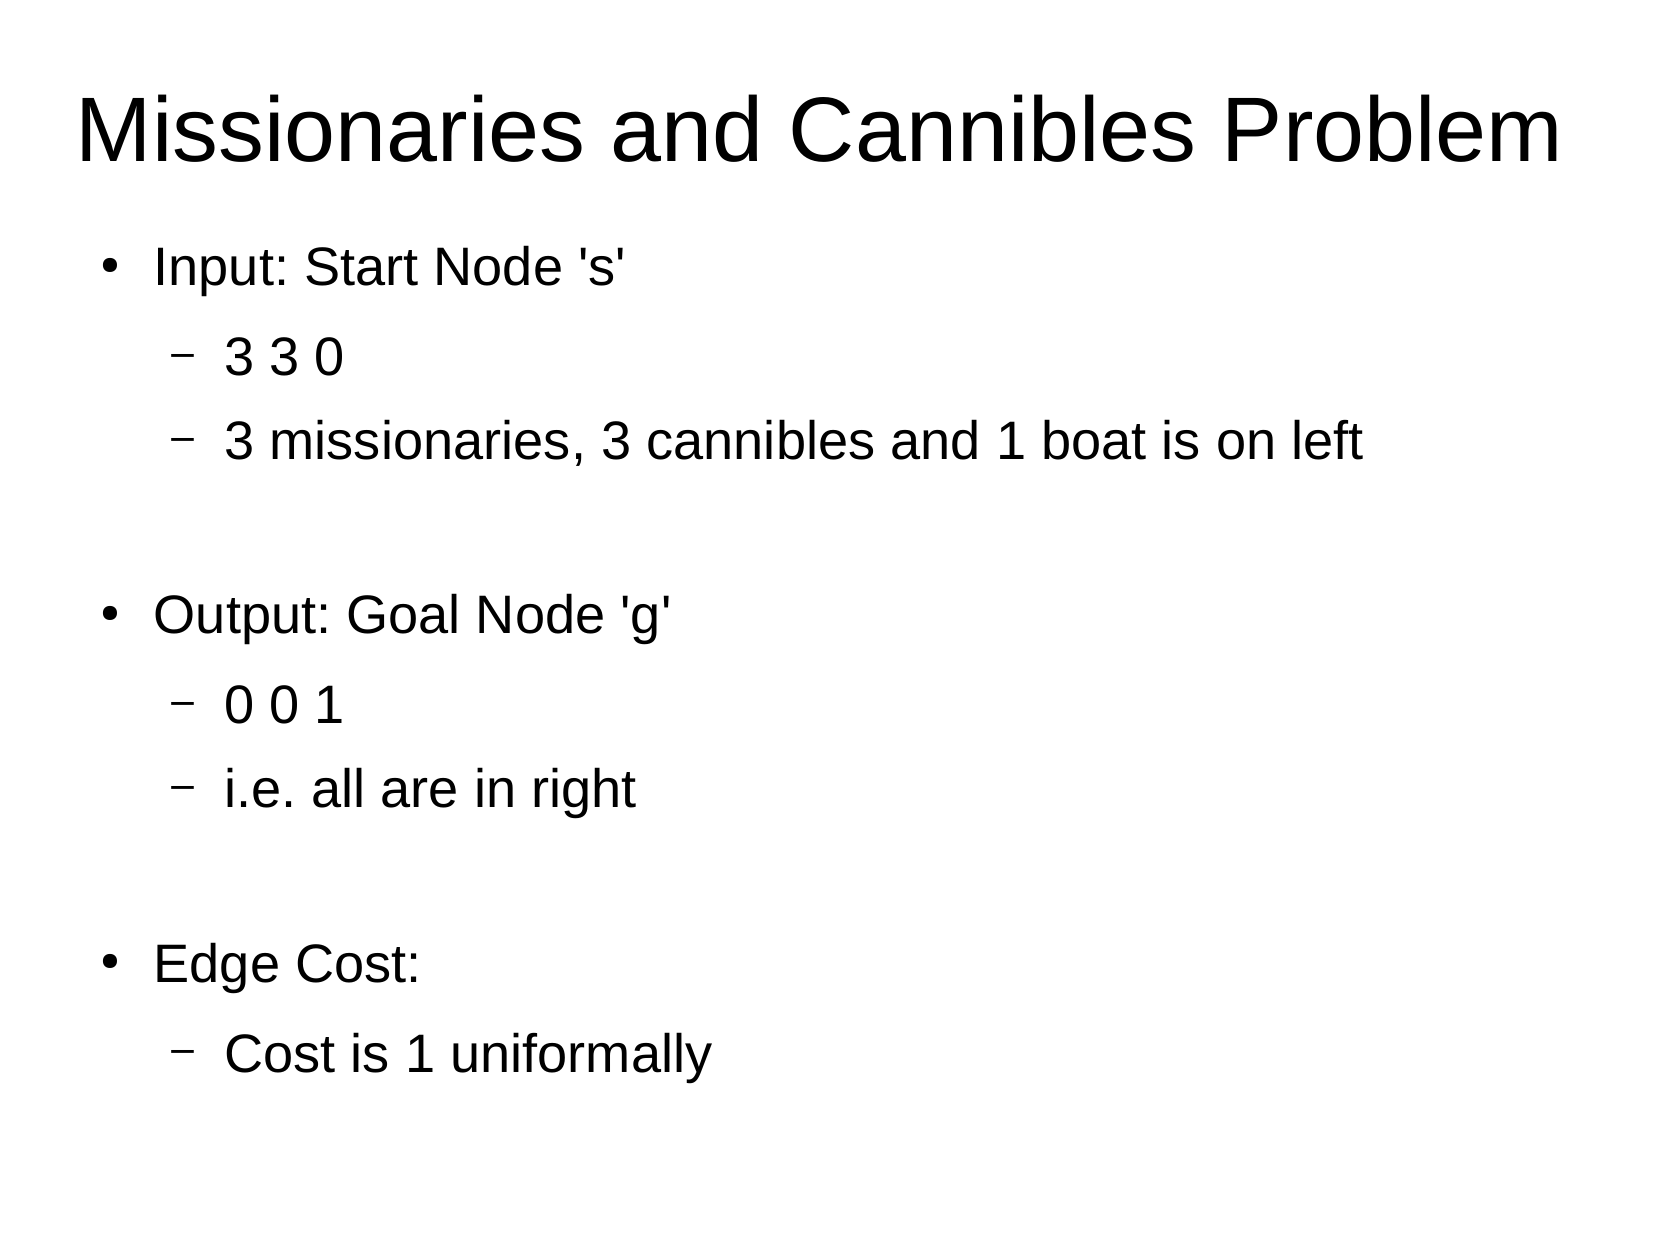

# Missionaries and Cannibles Problem
Input: Start Node 's'
3 3 0
3 missionaries, 3 cannibles and 1 boat is on left
Output: Goal Node 'g'
0 0 1
i.e. all are in right
Edge Cost:
Cost is 1 uniformally